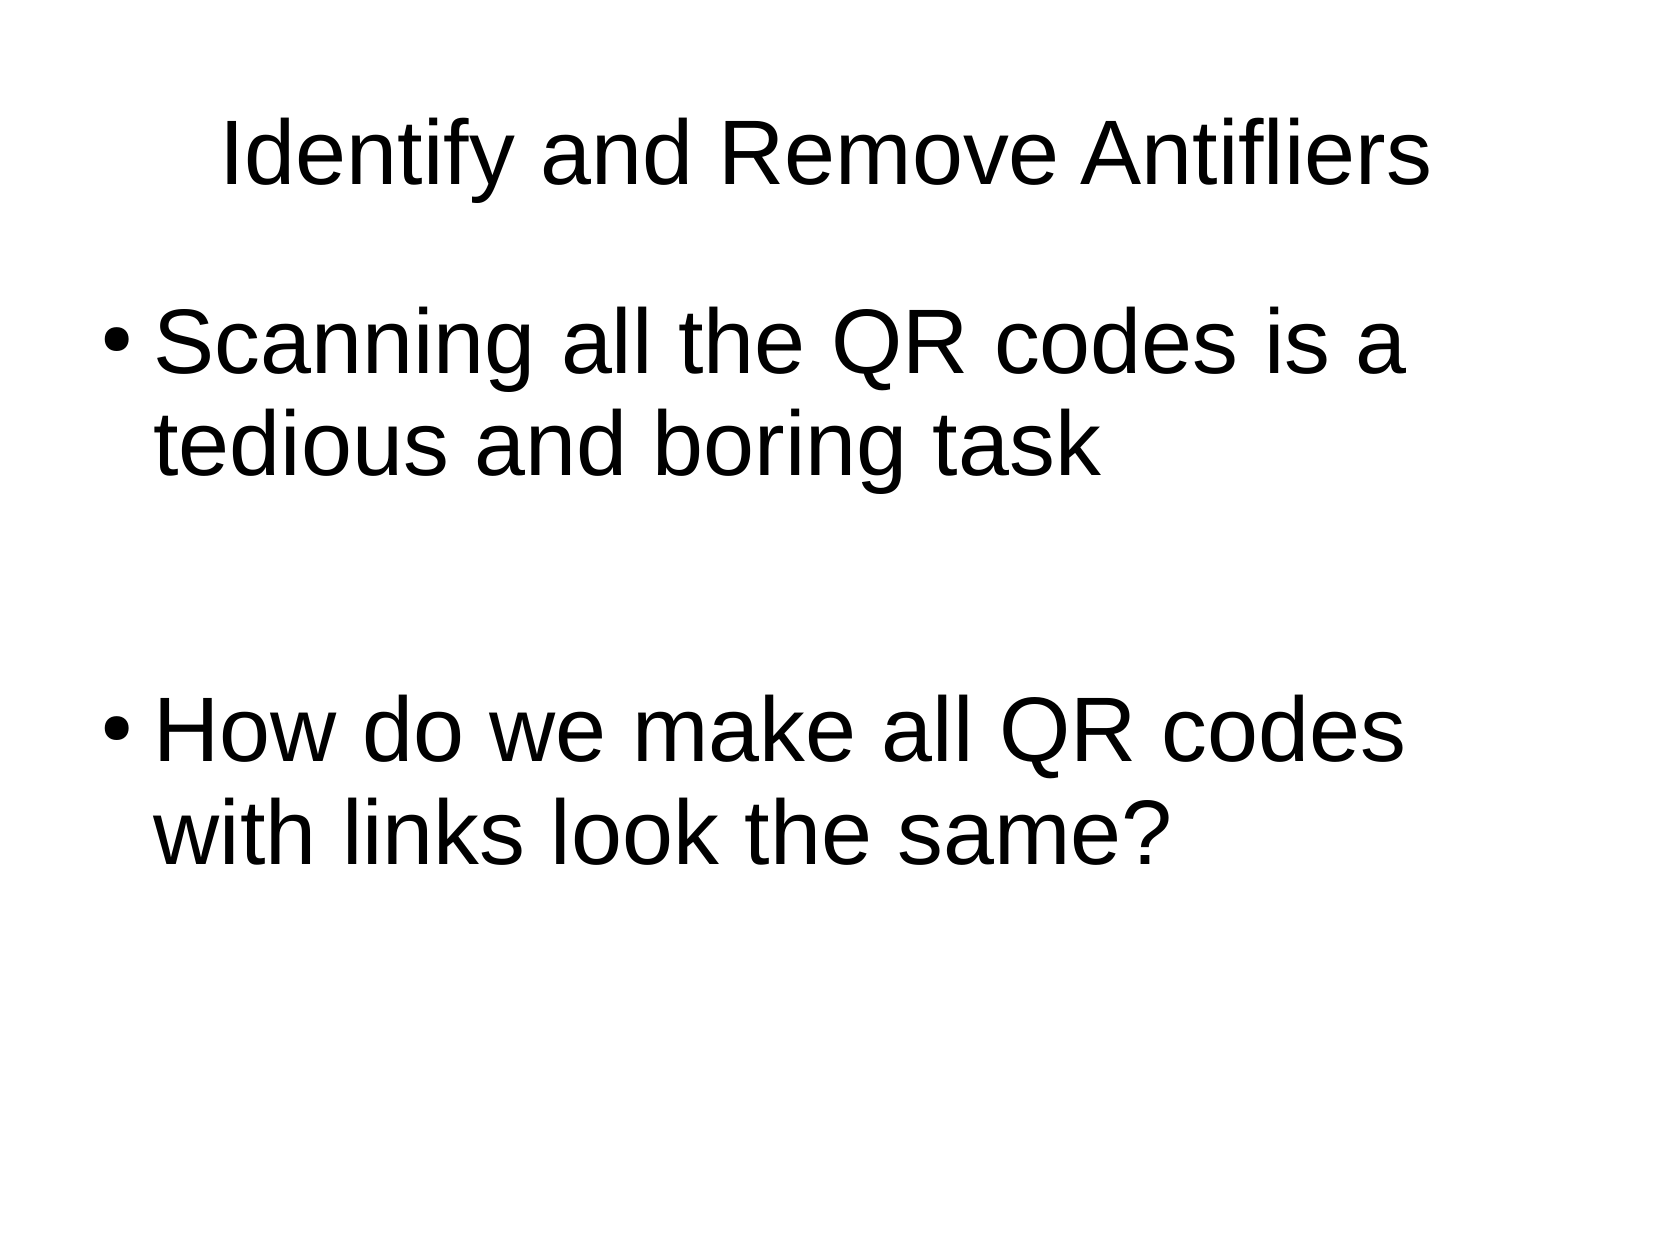

# Identify and Remove Antifliers
Scanning all the QR codes is a tedious and boring task
How do we make all QR codes with links look the same?